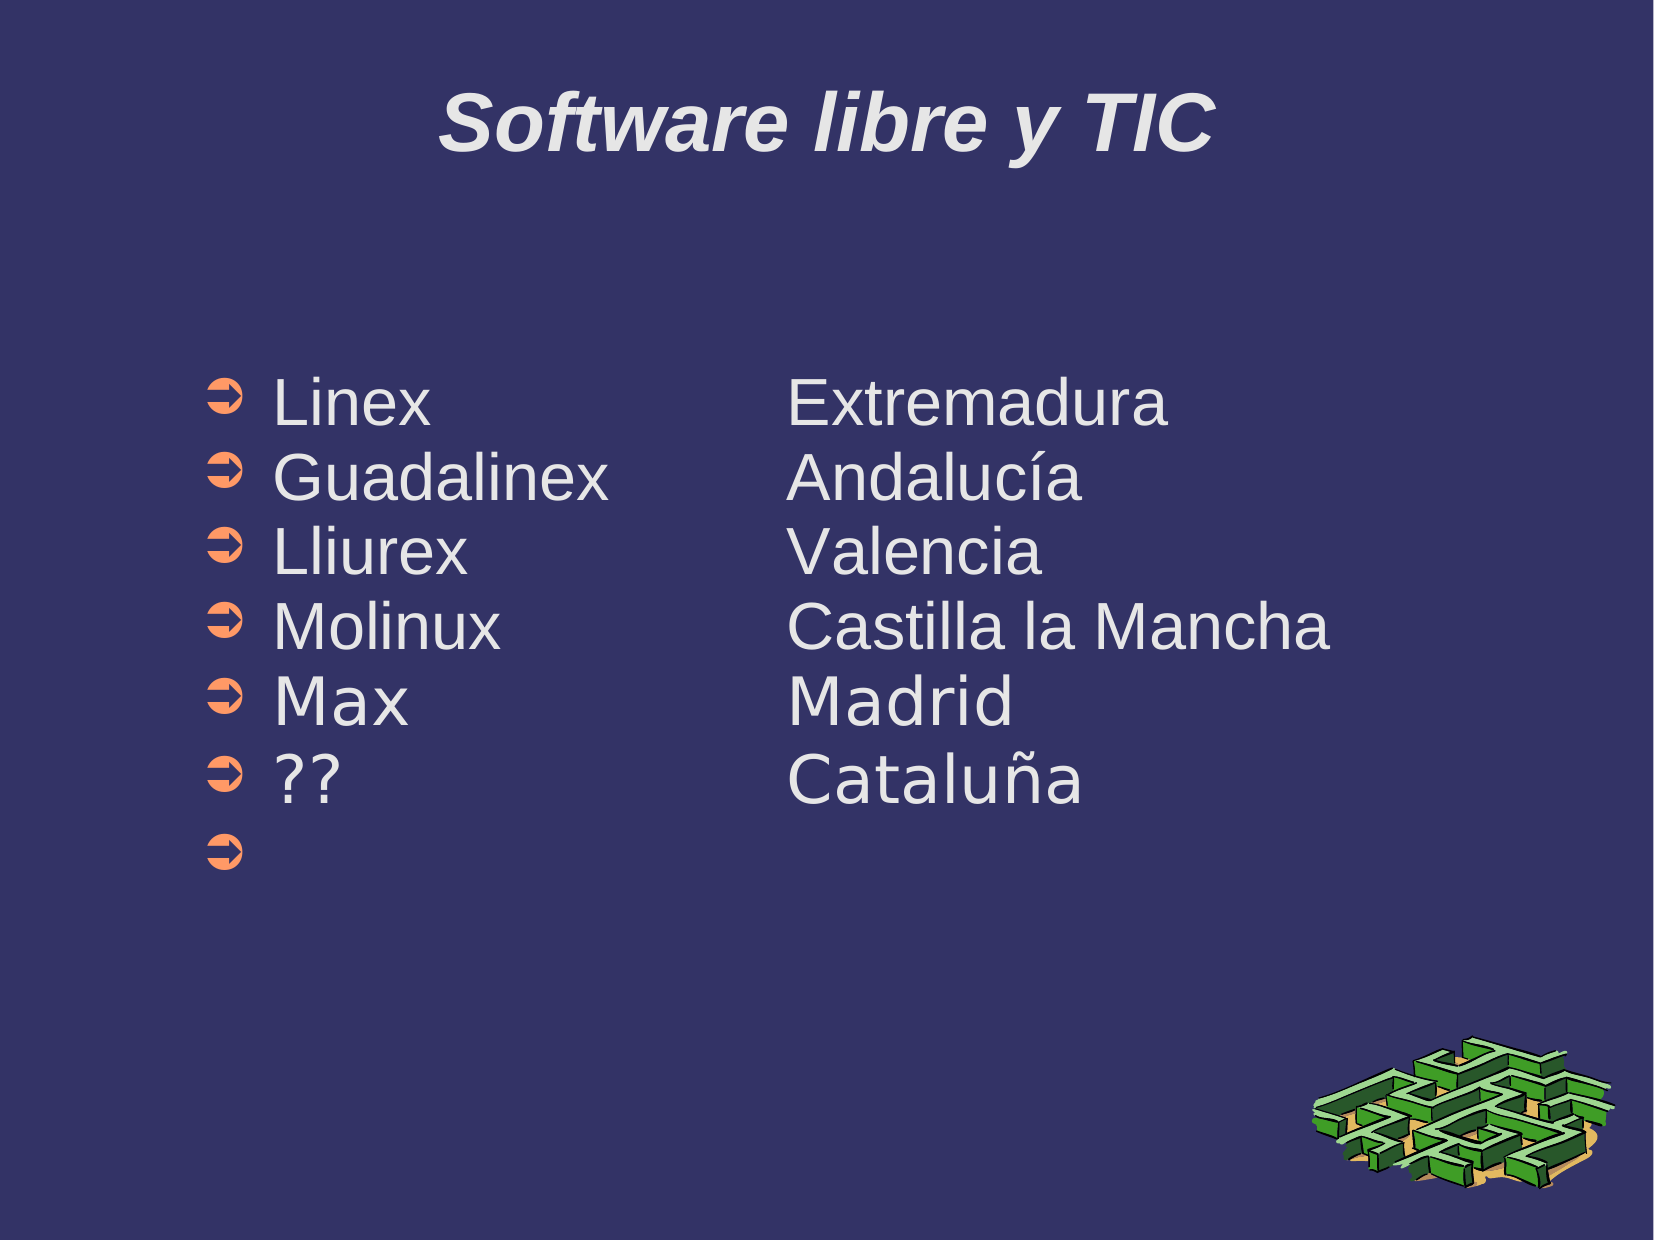

# Software libre y TIC
Linex 					Extremadura
Guadalinex			Andalucía
Lliurex					Valencia
Molinux				Castilla la Mancha
Max						Madrid
??						Cataluña